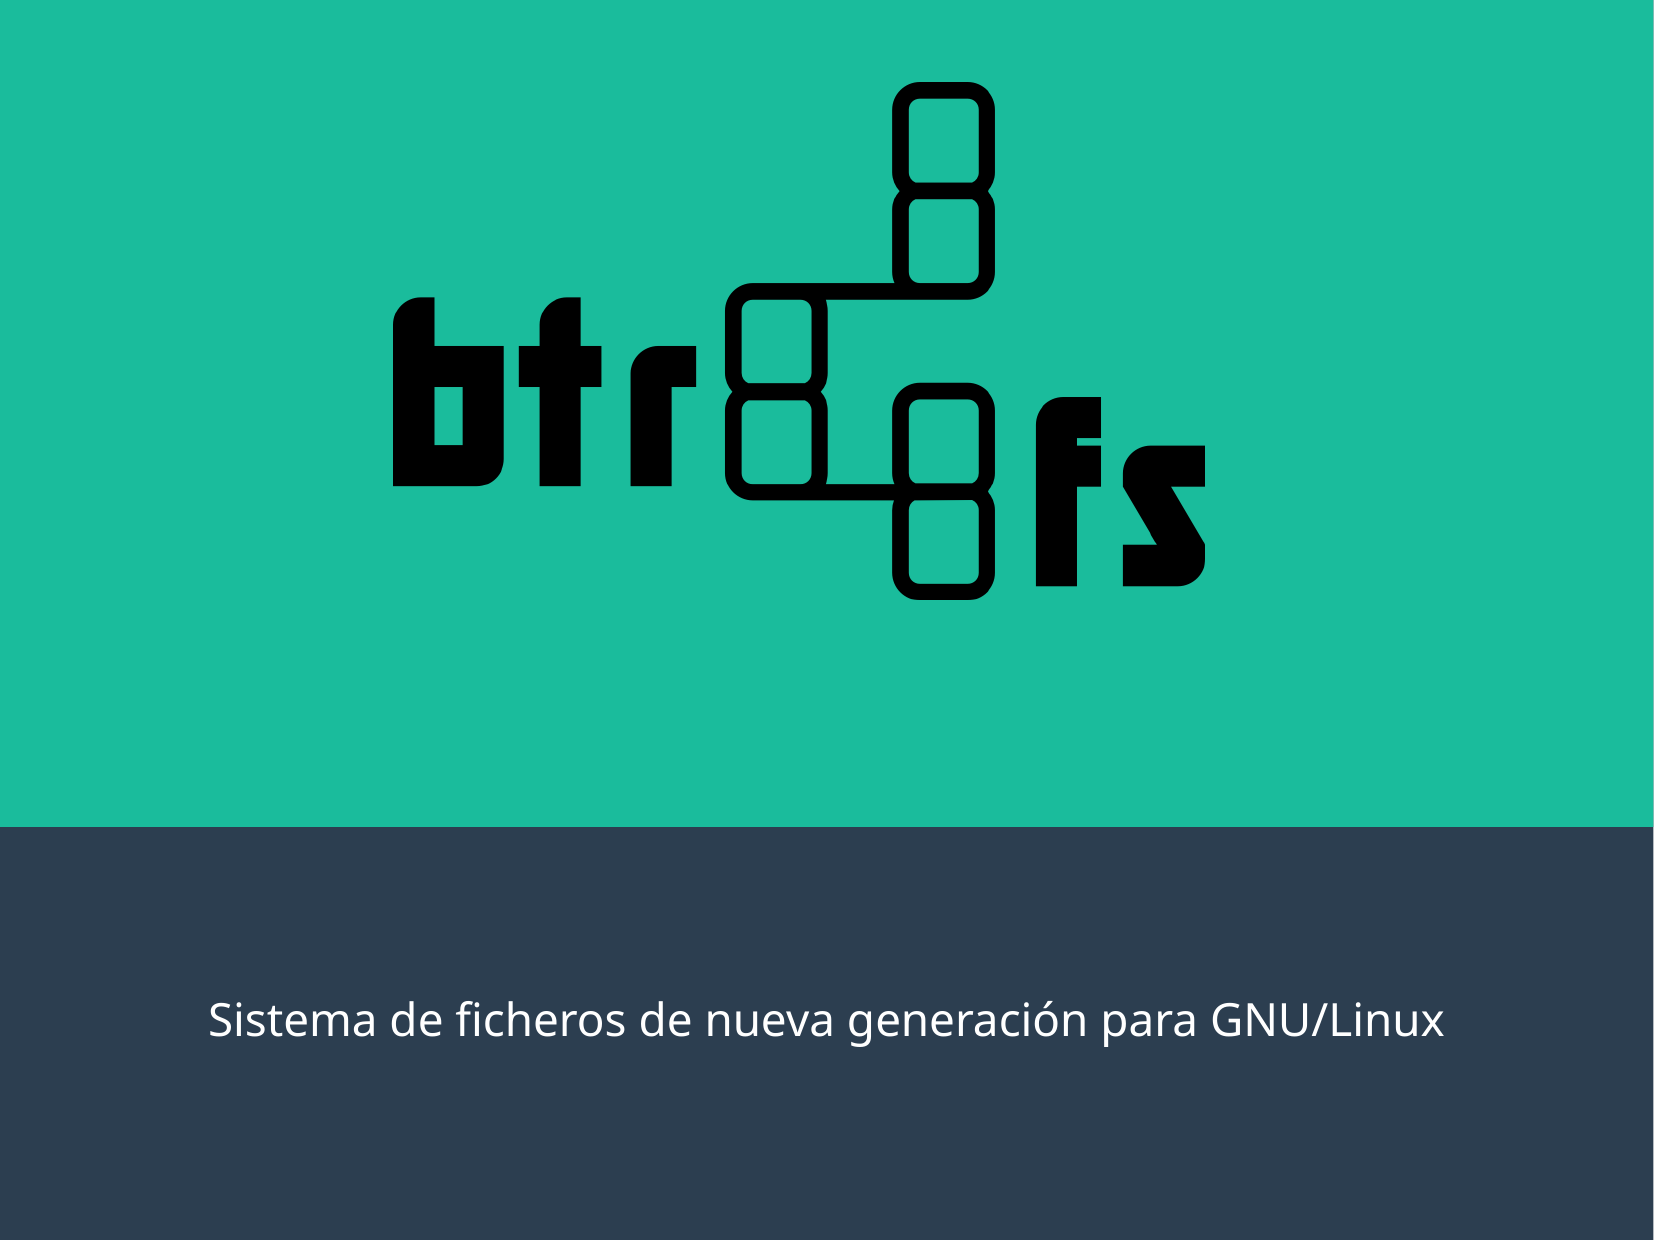

# Sistema de ficheros de nueva generación para GNU/Linux